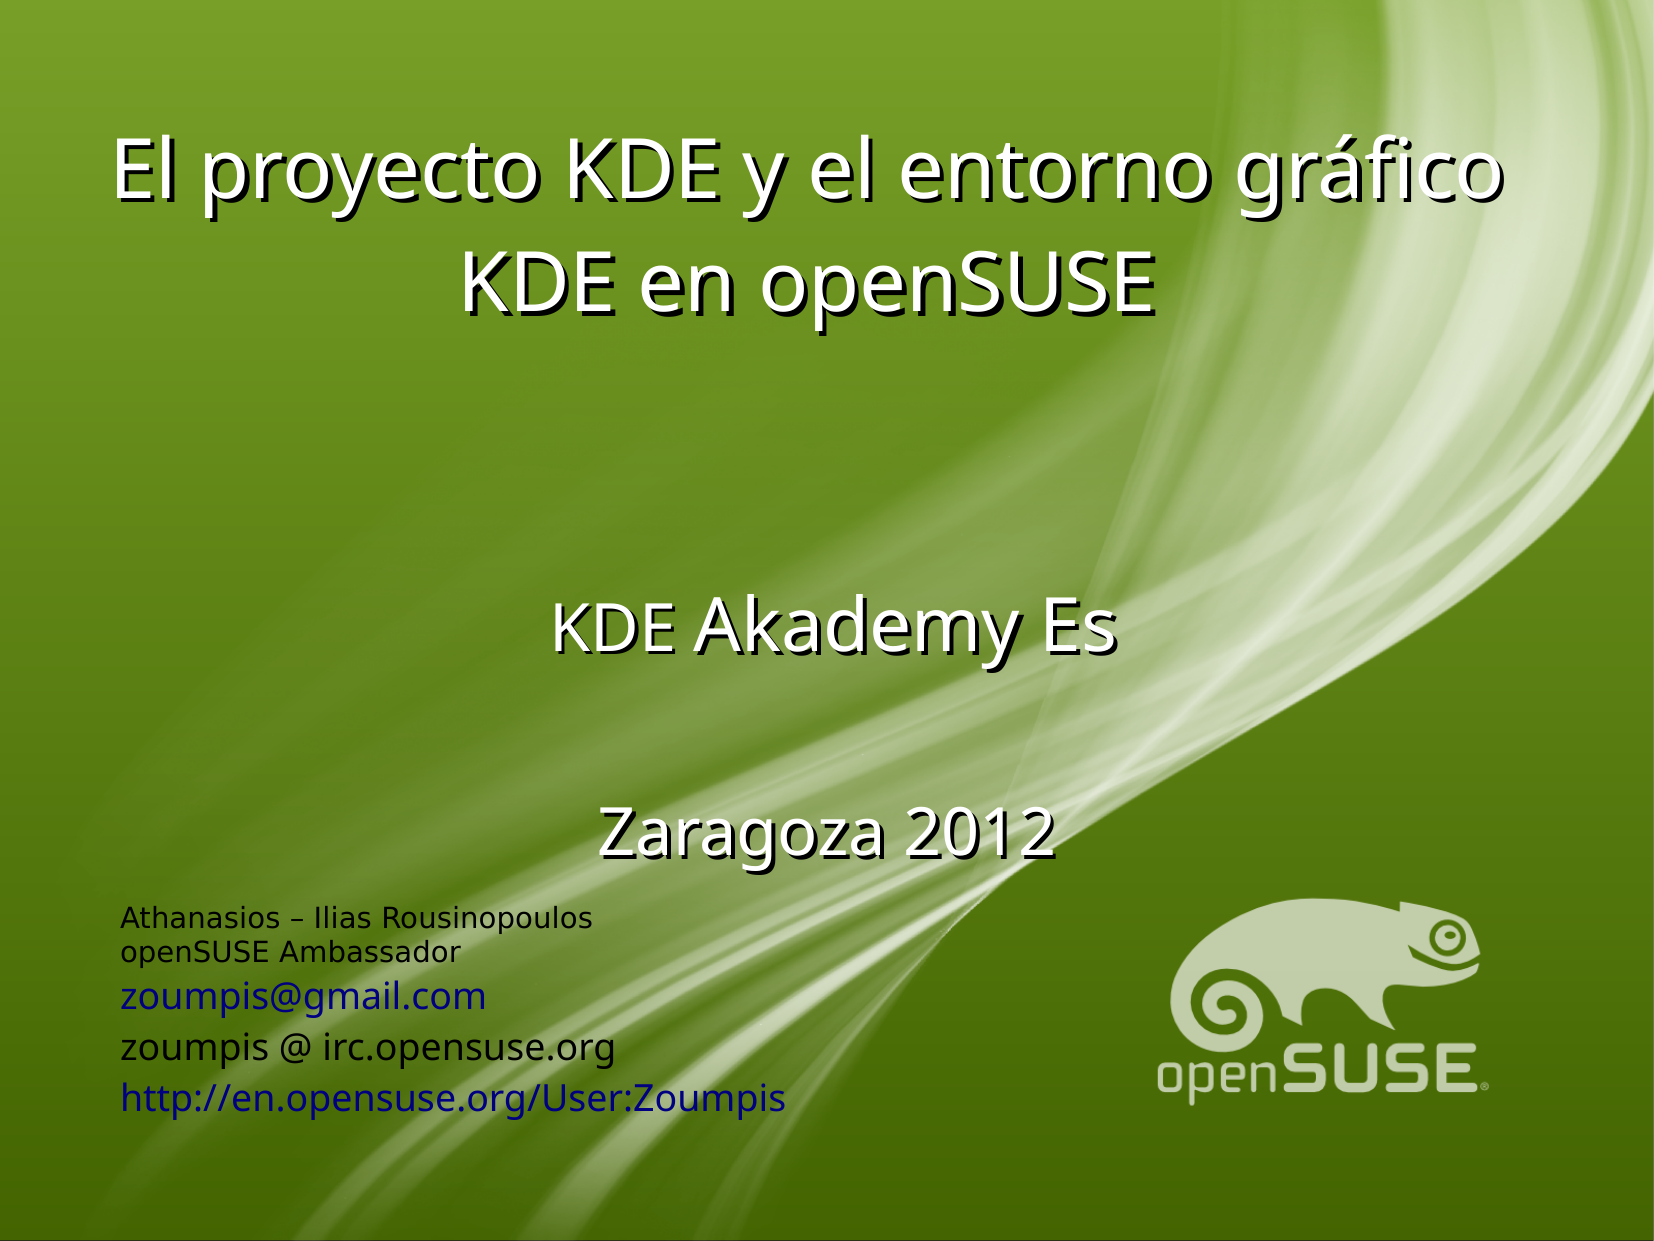

# El proyecto KDE y el entorno gráfico KDE en openSUSE KDE Akademy Es Zaragoza 2012
Athanasios – Ilias Rousinopoulos
openSUSE Ambassador
zoumpis@gmail.com
zoumpis @ irc.opensuse.org
http://en.opensuse.org/User:Zoumpis